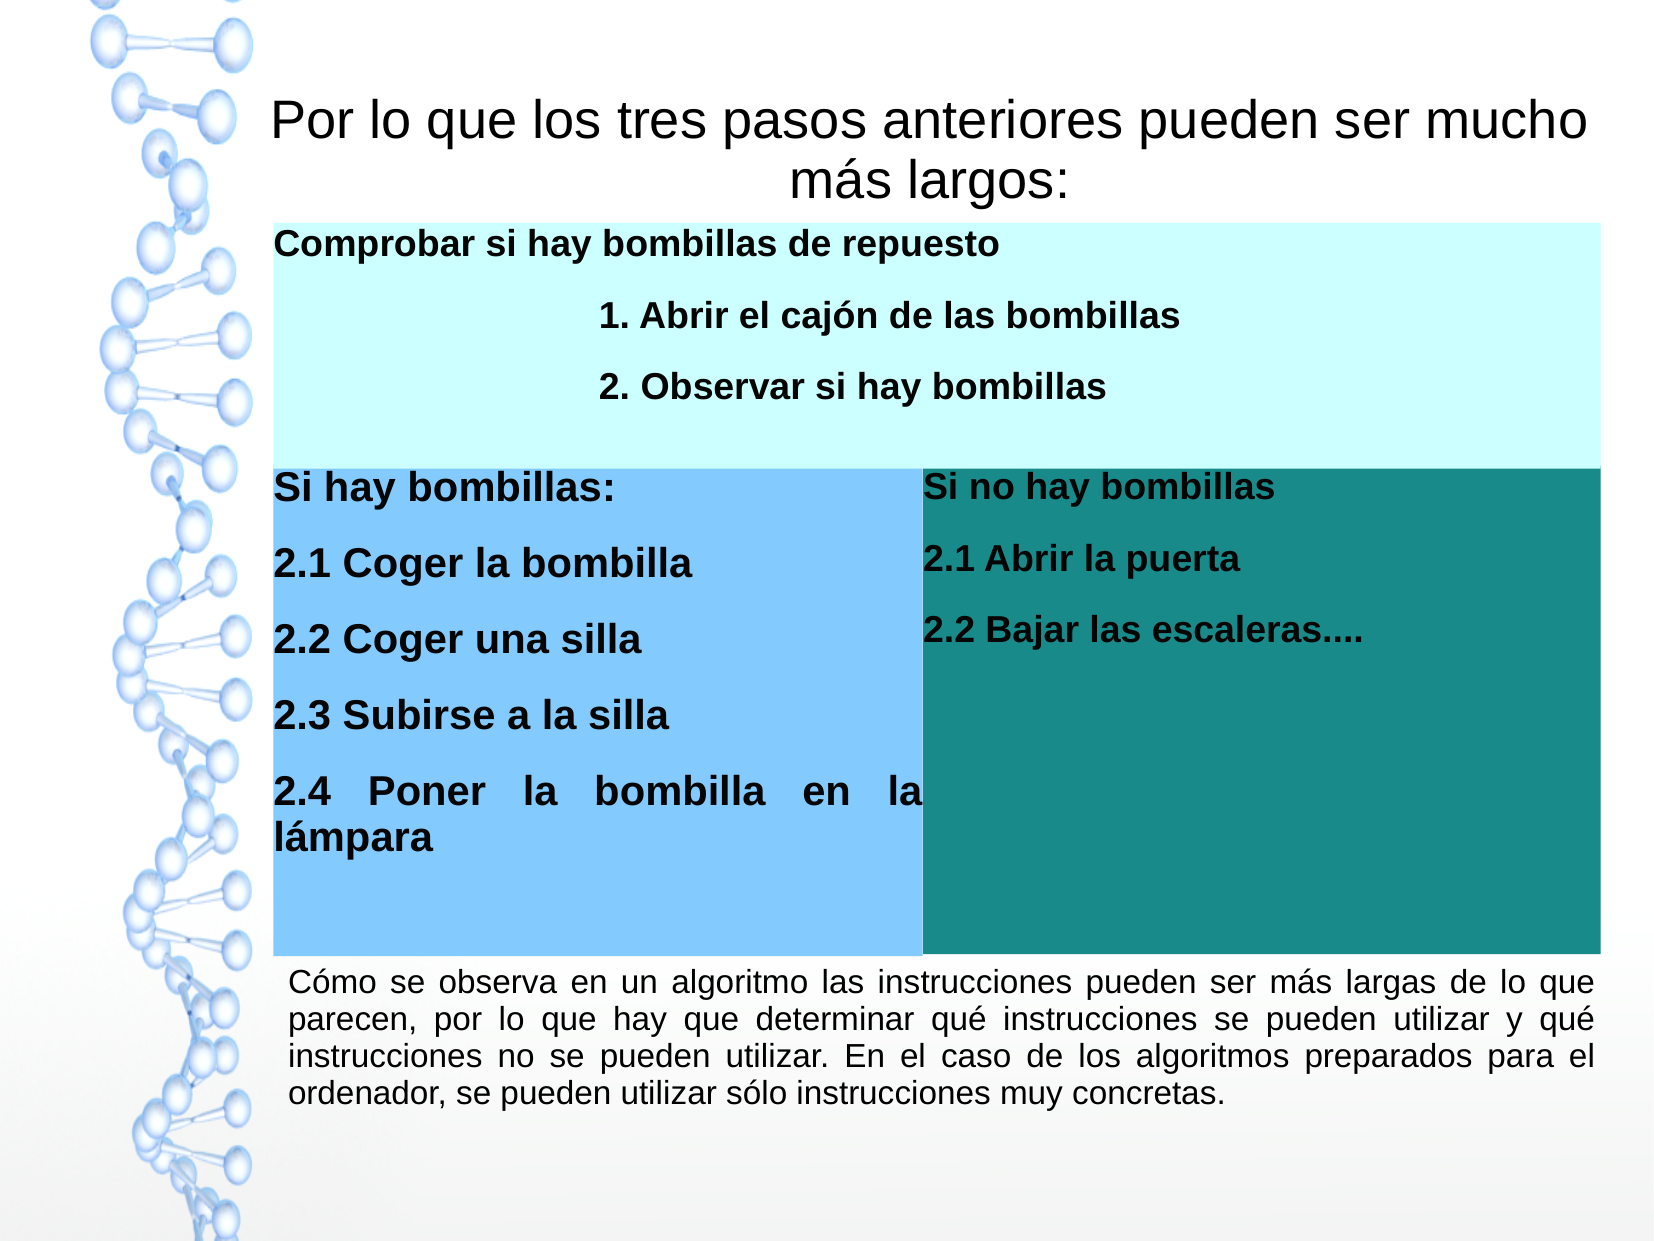

# Por lo que los tres pasos anteriores pueden ser mucho más largos:
Comprobar si hay bombillas de repuesto
 1. Abrir el cajón de las bombillas
 2. Observar si hay bombillas
Si hay bombillas:
2.1 Coger la bombilla
2.2 Coger una silla
2.3 Subirse a la silla
2.4 Poner la bombilla en la lámpara
Si no hay bombillas
2.1 Abrir la puerta
2.2 Bajar las escaleras....
Cómo se observa en un algoritmo las instrucciones pueden ser más largas de lo que parecen, por lo que hay que determinar qué instrucciones se pueden utilizar y qué instrucciones no se pueden utilizar. En el caso de los algoritmos preparados para el ordenador, se pueden utilizar sólo instrucciones muy concretas.